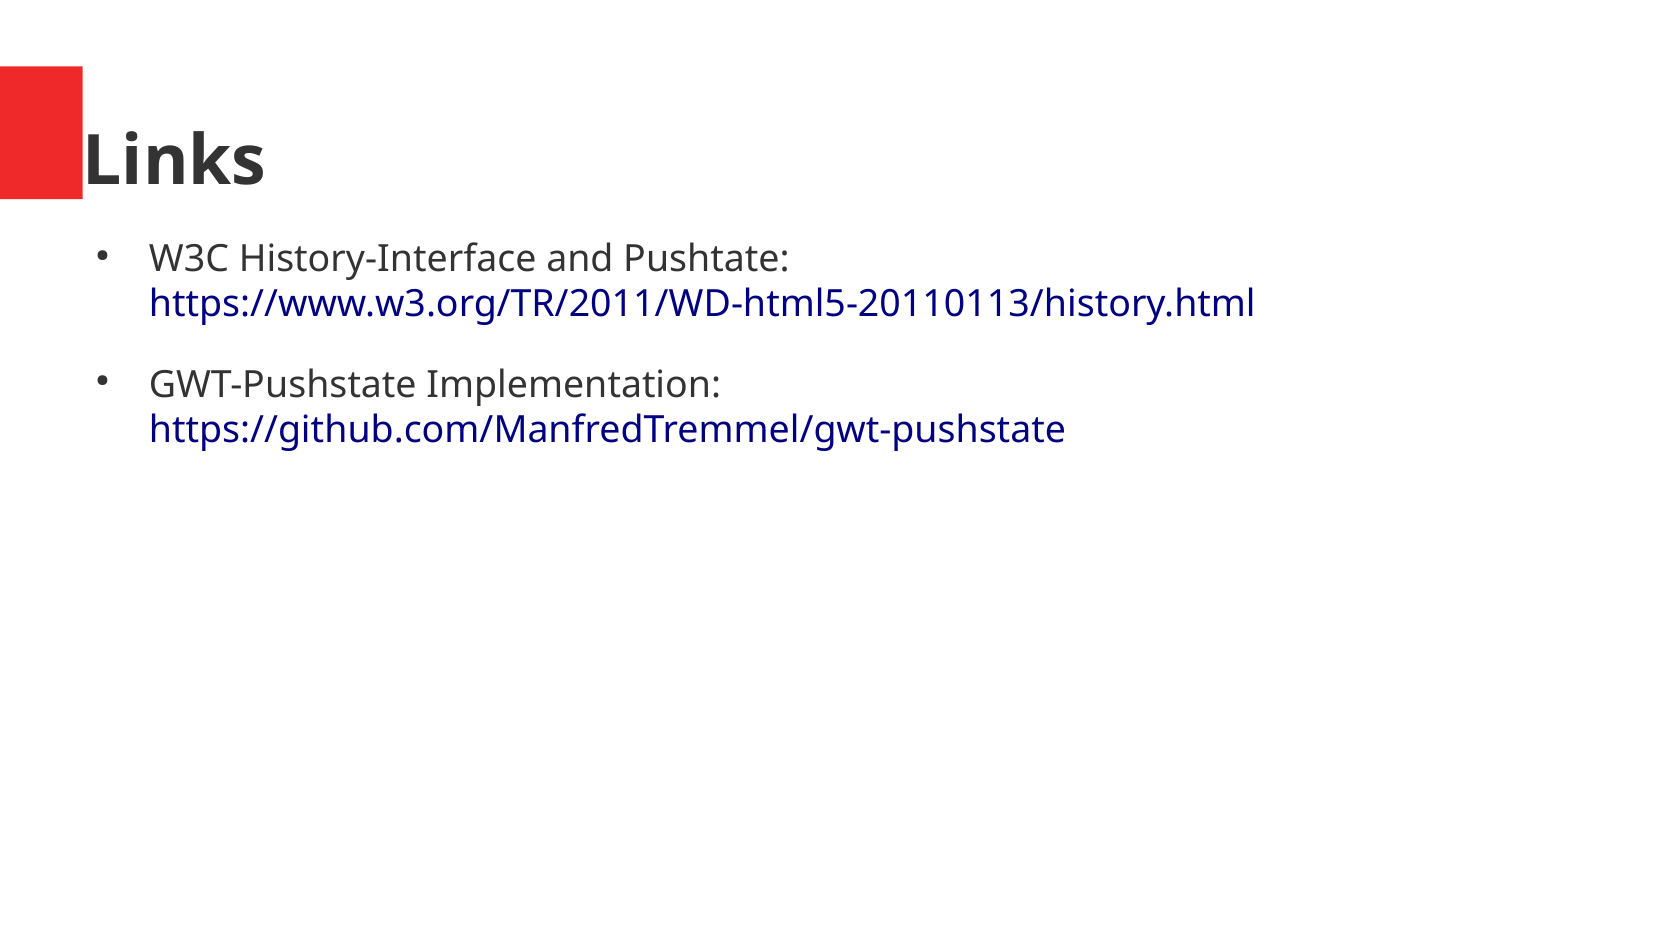

# Links
W3C History-Interface and Pushtate:
https://www.w3.org/TR/2011/WD-html5-20110113/history.html
GWT-Pushstate Implementation:
https://github.com/ManfredTremmel/gwt-pushstate